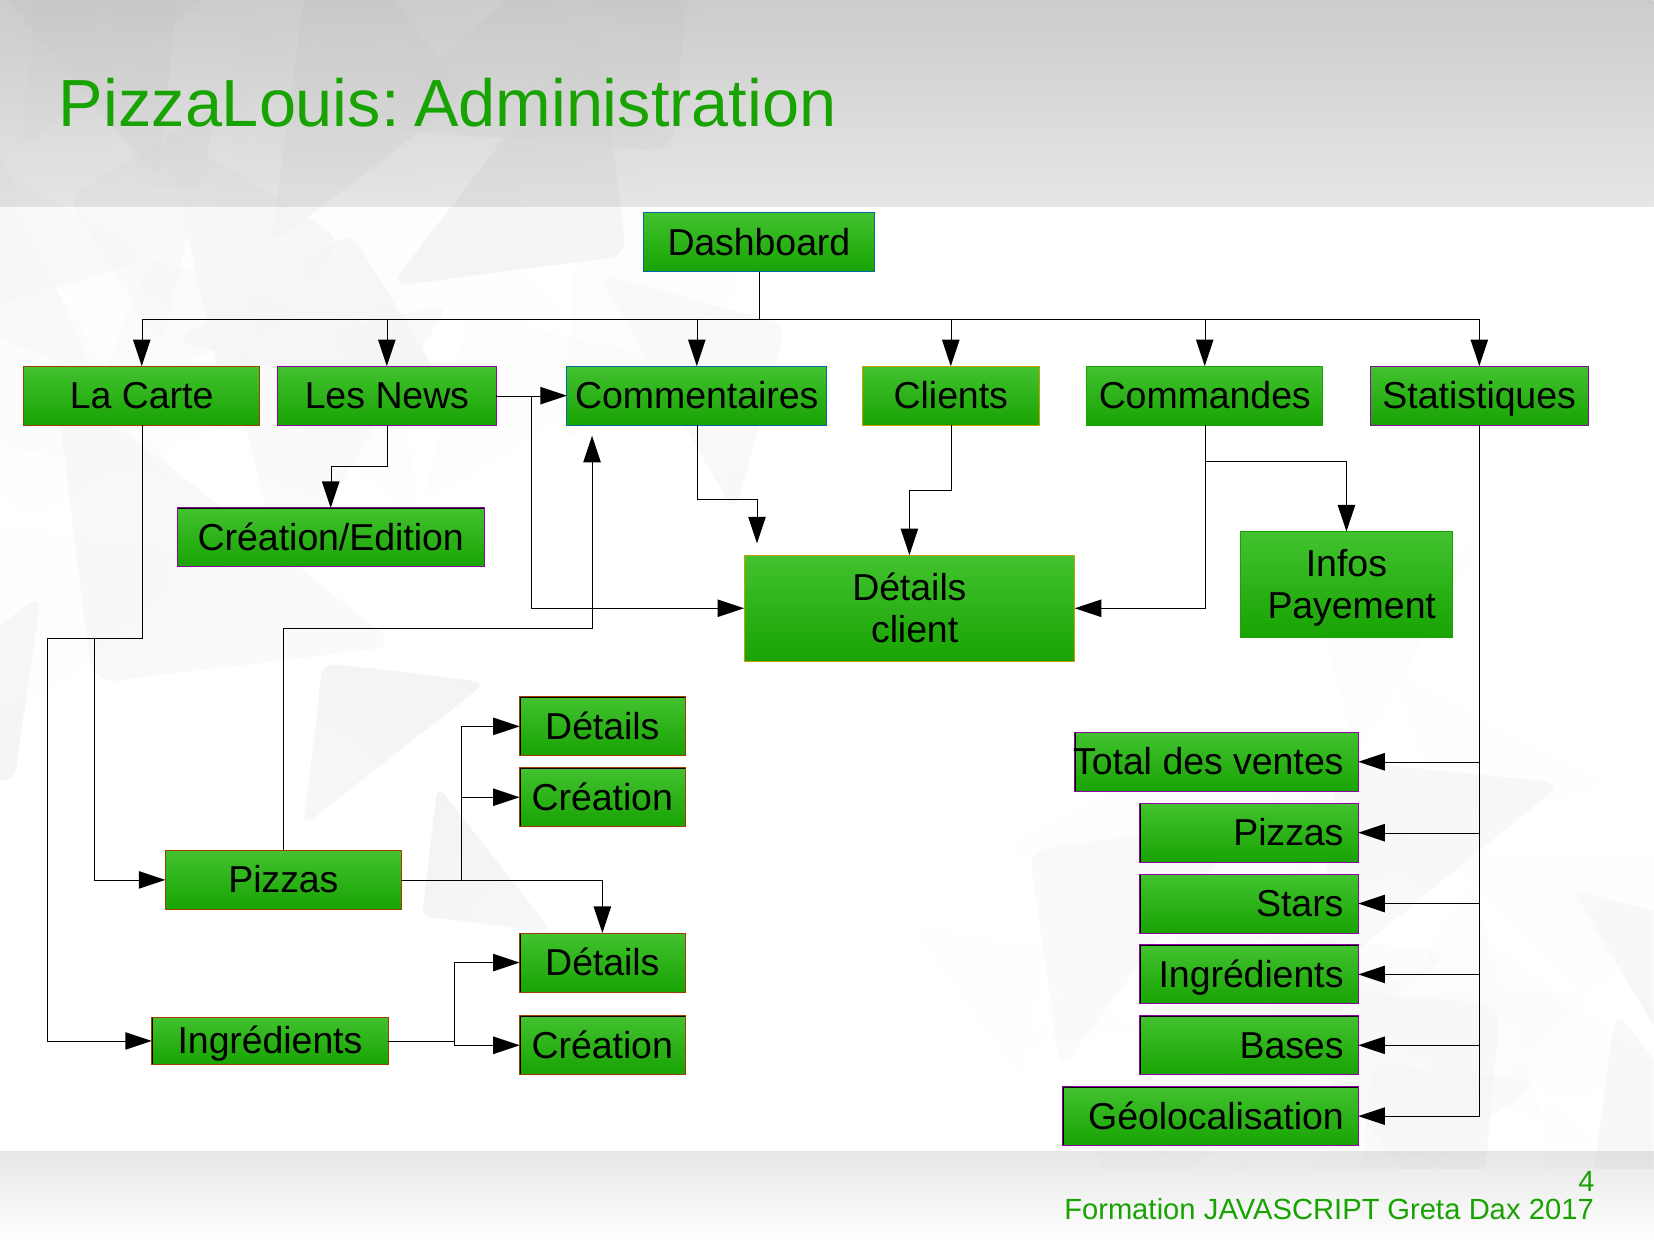

# PizzaLouis: Administration
Dashboard
La Carte
Les News
Commentaires
Clients
Commandes
Statistiques
Création/Edition
Infos
 Payement
Détails
 client
Détails
Total des ventes
Création
Pizzas
Pizzas
Stars
Détails
Ingrédients
Création
Bases
Ingrédients
Géolocalisation
4
Formation JAVASCRIPT Greta Dax 2017